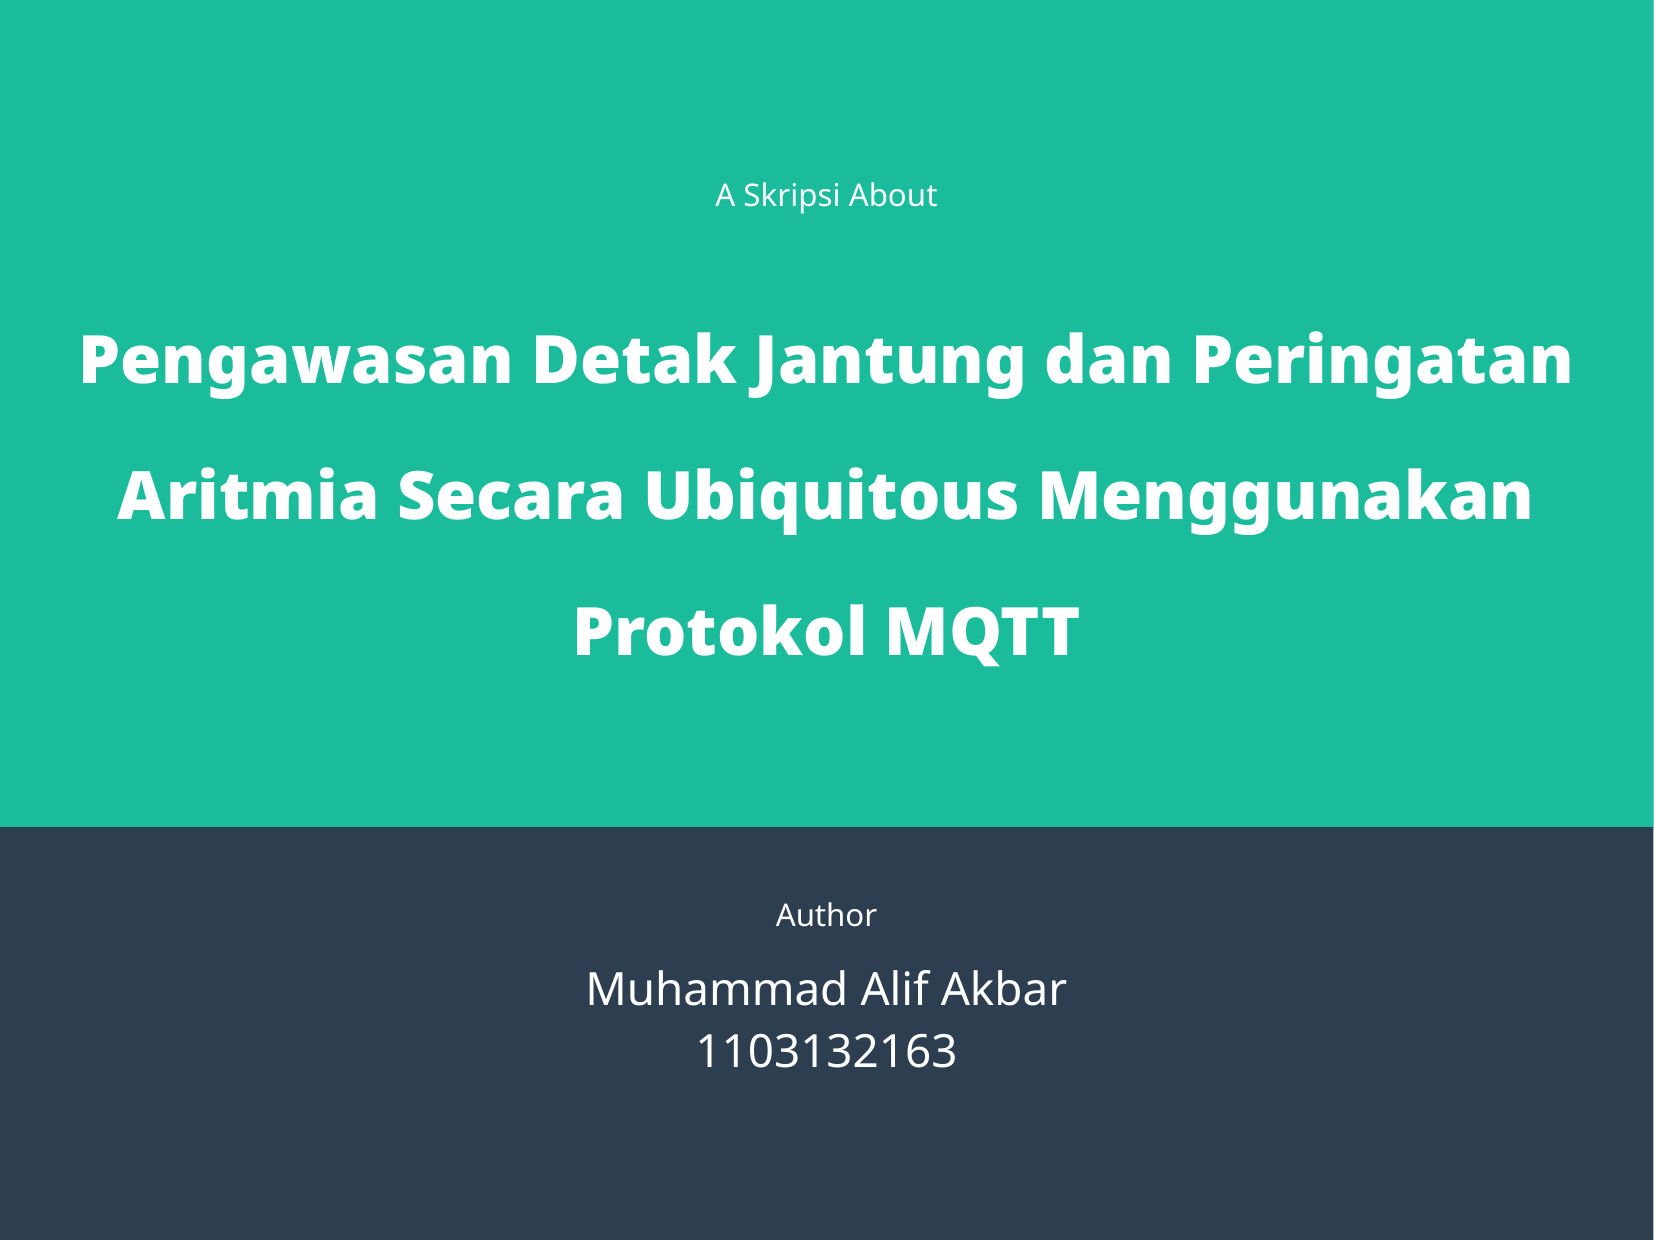

A Skripsi About
# Pengawasan Detak Jantung dan Peringatan Aritmia Secara Ubiquitous Menggunakan Protokol MQTT
Muhammad Alif Akbar
1103132163
Author